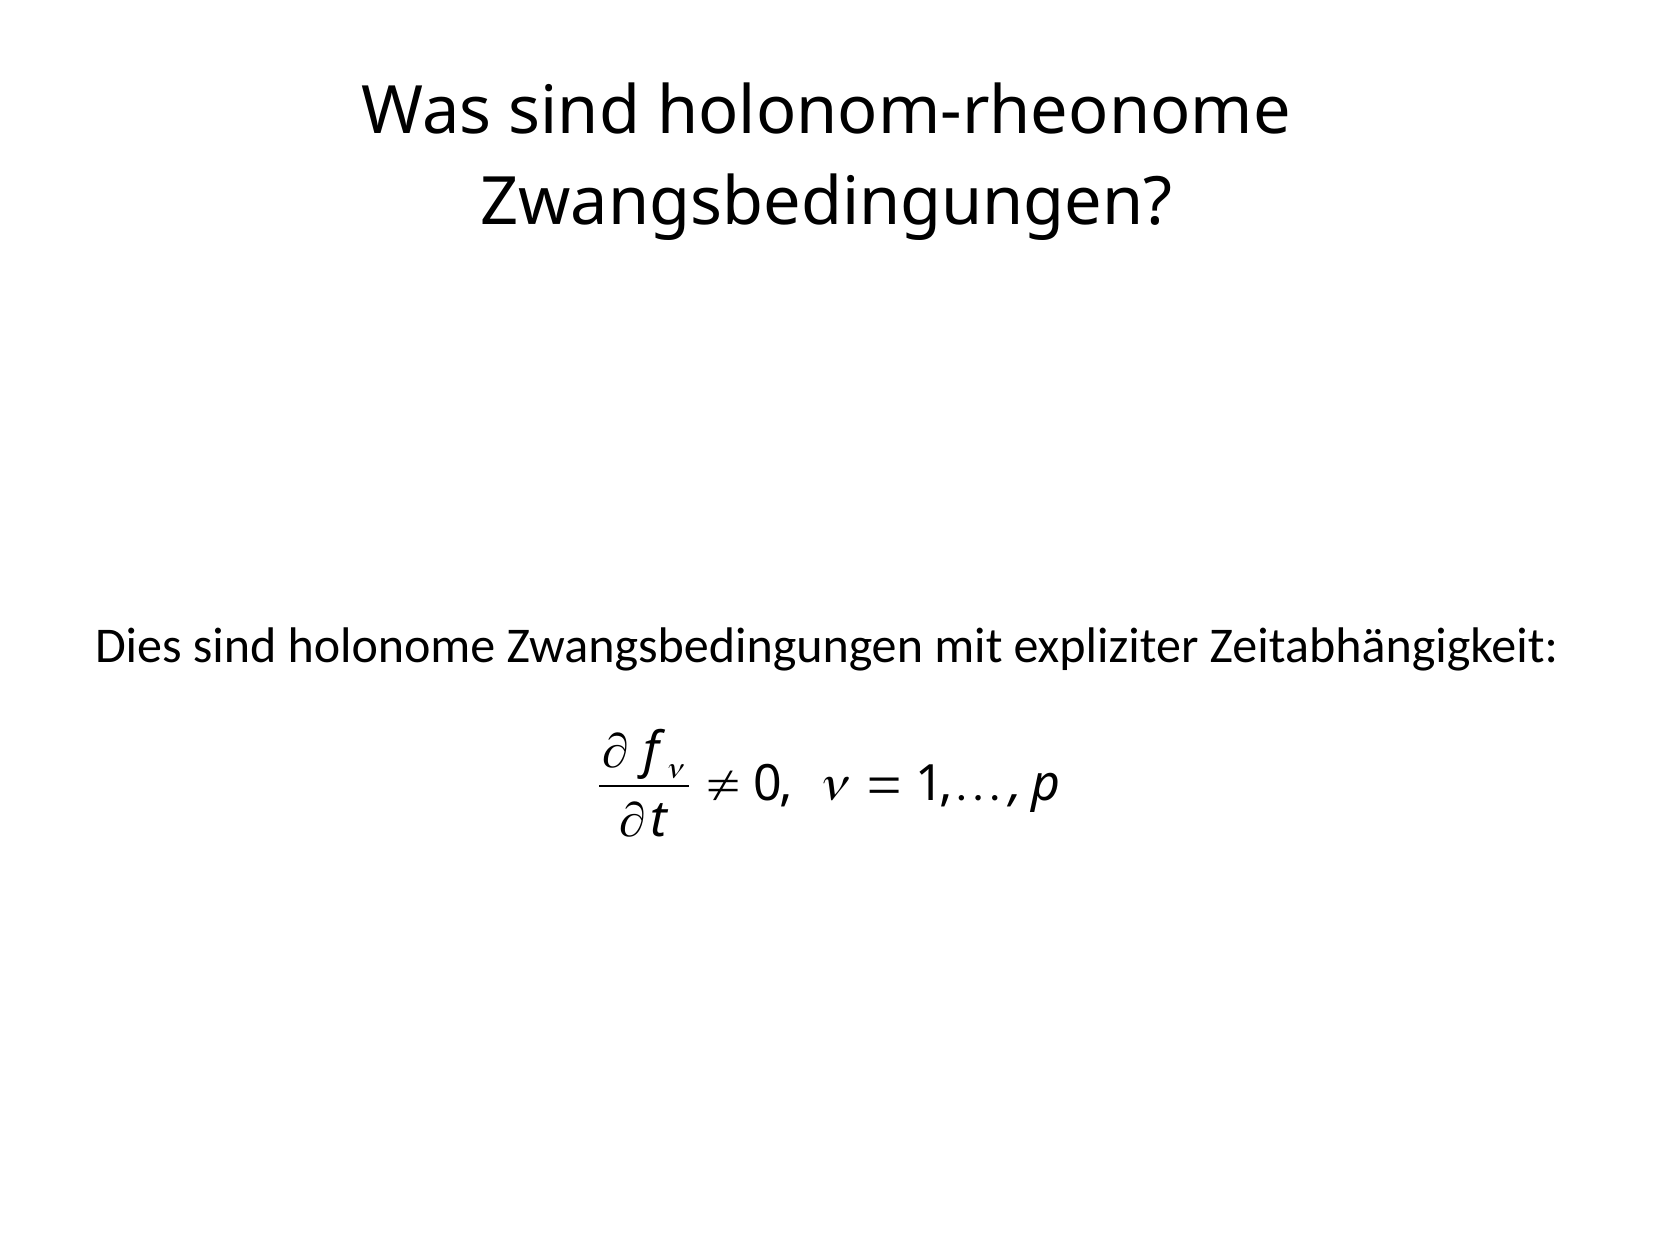

# Was sind holonom-rheonome Zwangsbedingungen?
Dies sind holonome Zwangsbedingungen mit expliziter Zeitabhängigkeit: